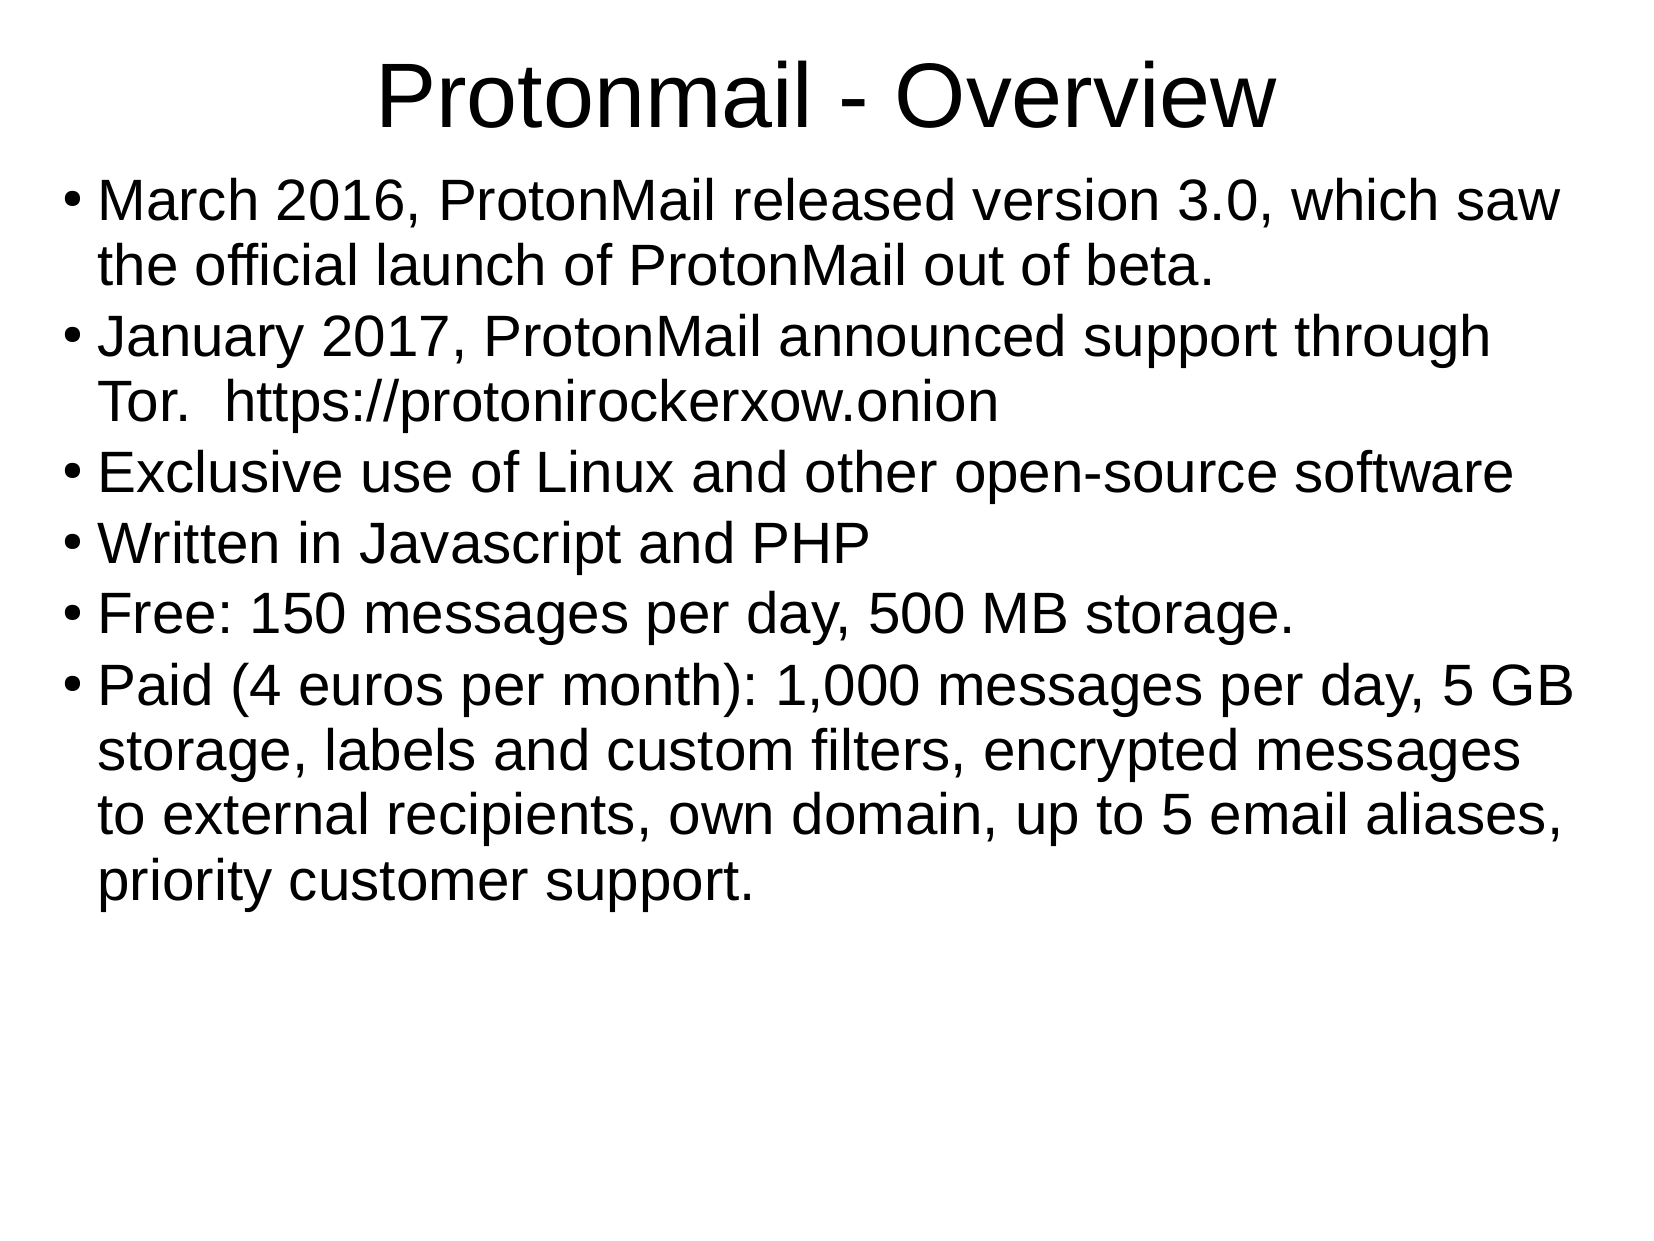

# Protonmail - Overview
March 2016, ProtonMail released version 3.0, which saw the official launch of ProtonMail out of beta.
January 2017, ProtonMail announced support through Tor. https://protonirockerxow.onion
Exclusive use of Linux and other open-source software
Written in Javascript and PHP
Free: 150 messages per day, 500 MB storage.
Paid (4 euros per month): 1,000 messages per day, 5 GB storage, labels and custom filters, encrypted messages to external recipients, own domain, up to 5 email aliases, priority customer support.